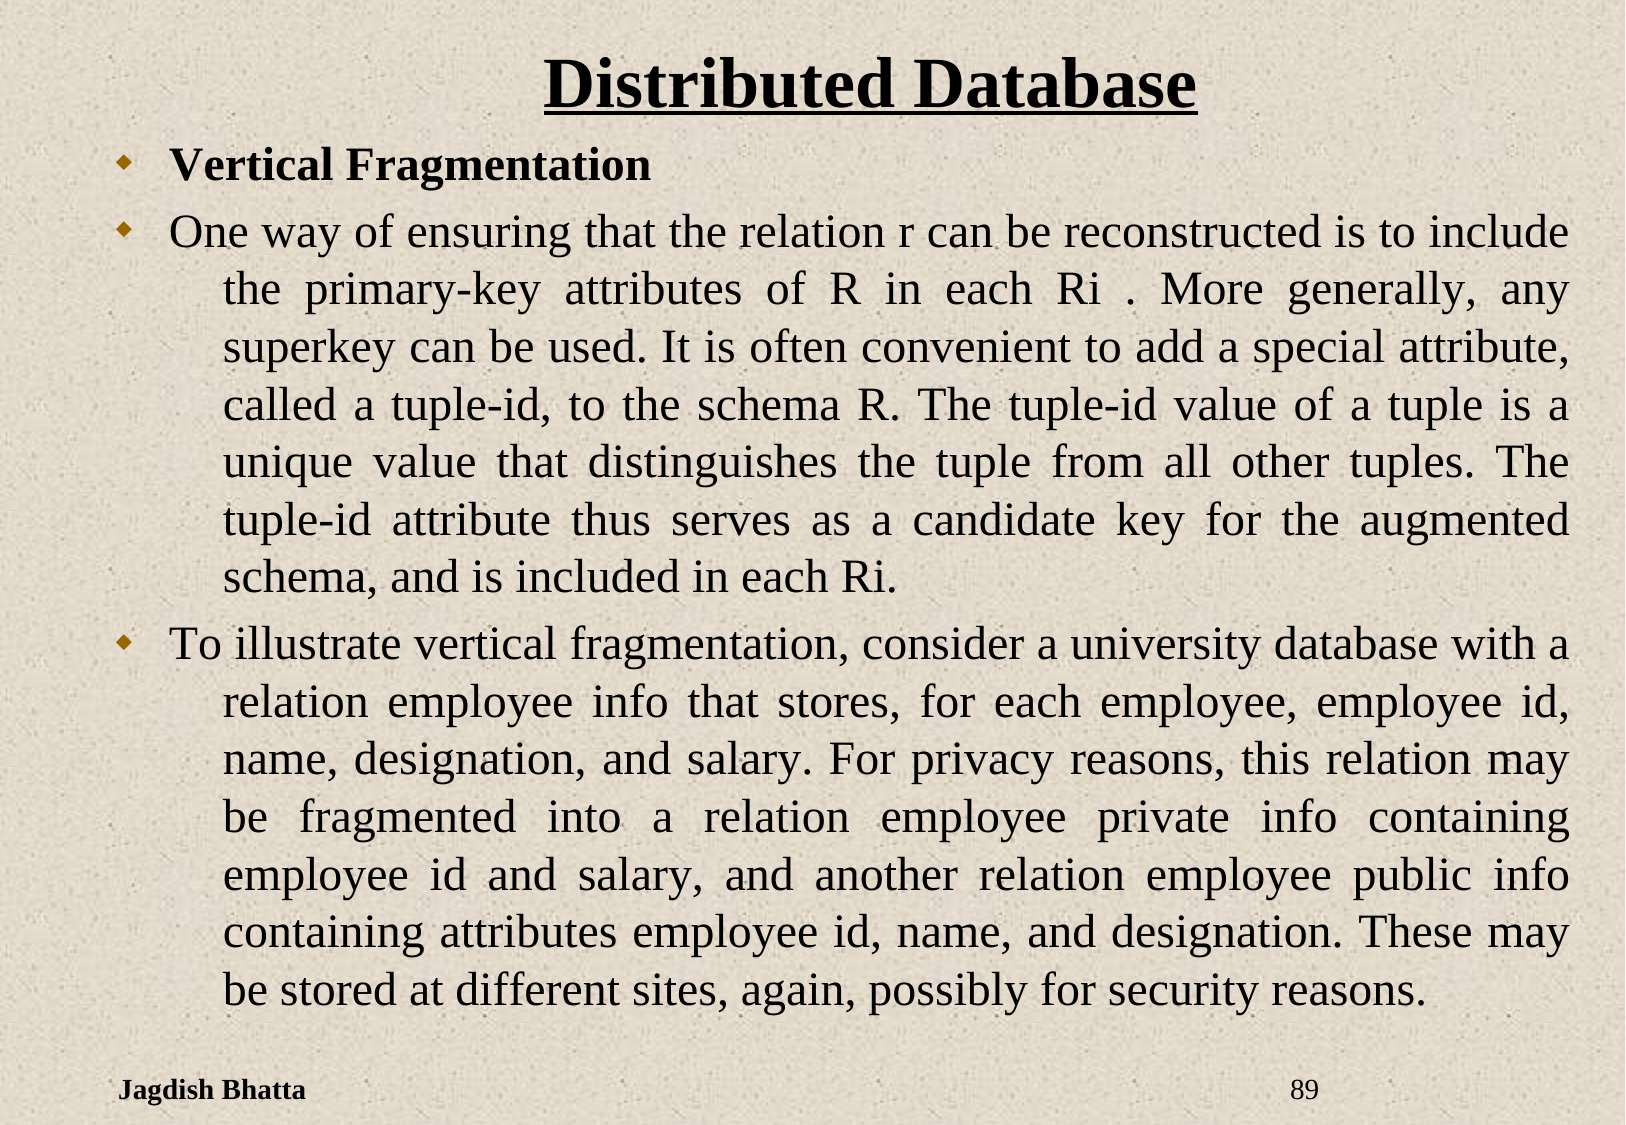

# Distributed Database
Vertical Fragmentation
One way of ensuring that the relation r can be reconstructed is to include the primary-key attributes of R in each Ri . More generally, any superkey can be used. It is often convenient to add a special attribute, called a tuple-id, to the schema R. The tuple-id value of a tuple is a unique value that distinguishes the tuple from all other tuples. The tuple-id attribute thus serves as a candidate key for the augmented schema, and is included in each Ri.
To illustrate vertical fragmentation, consider a university database with a relation employee info that stores, for each employee, employee id, name, designation, and salary. For privacy reasons, this relation may be fragmented into a relation employee private info containing employee id and salary, and another relation employee public info containing attributes employee id, name, and designation. These may be stored at different sites, again, possibly for security reasons.
Jagdish Bhatta
88